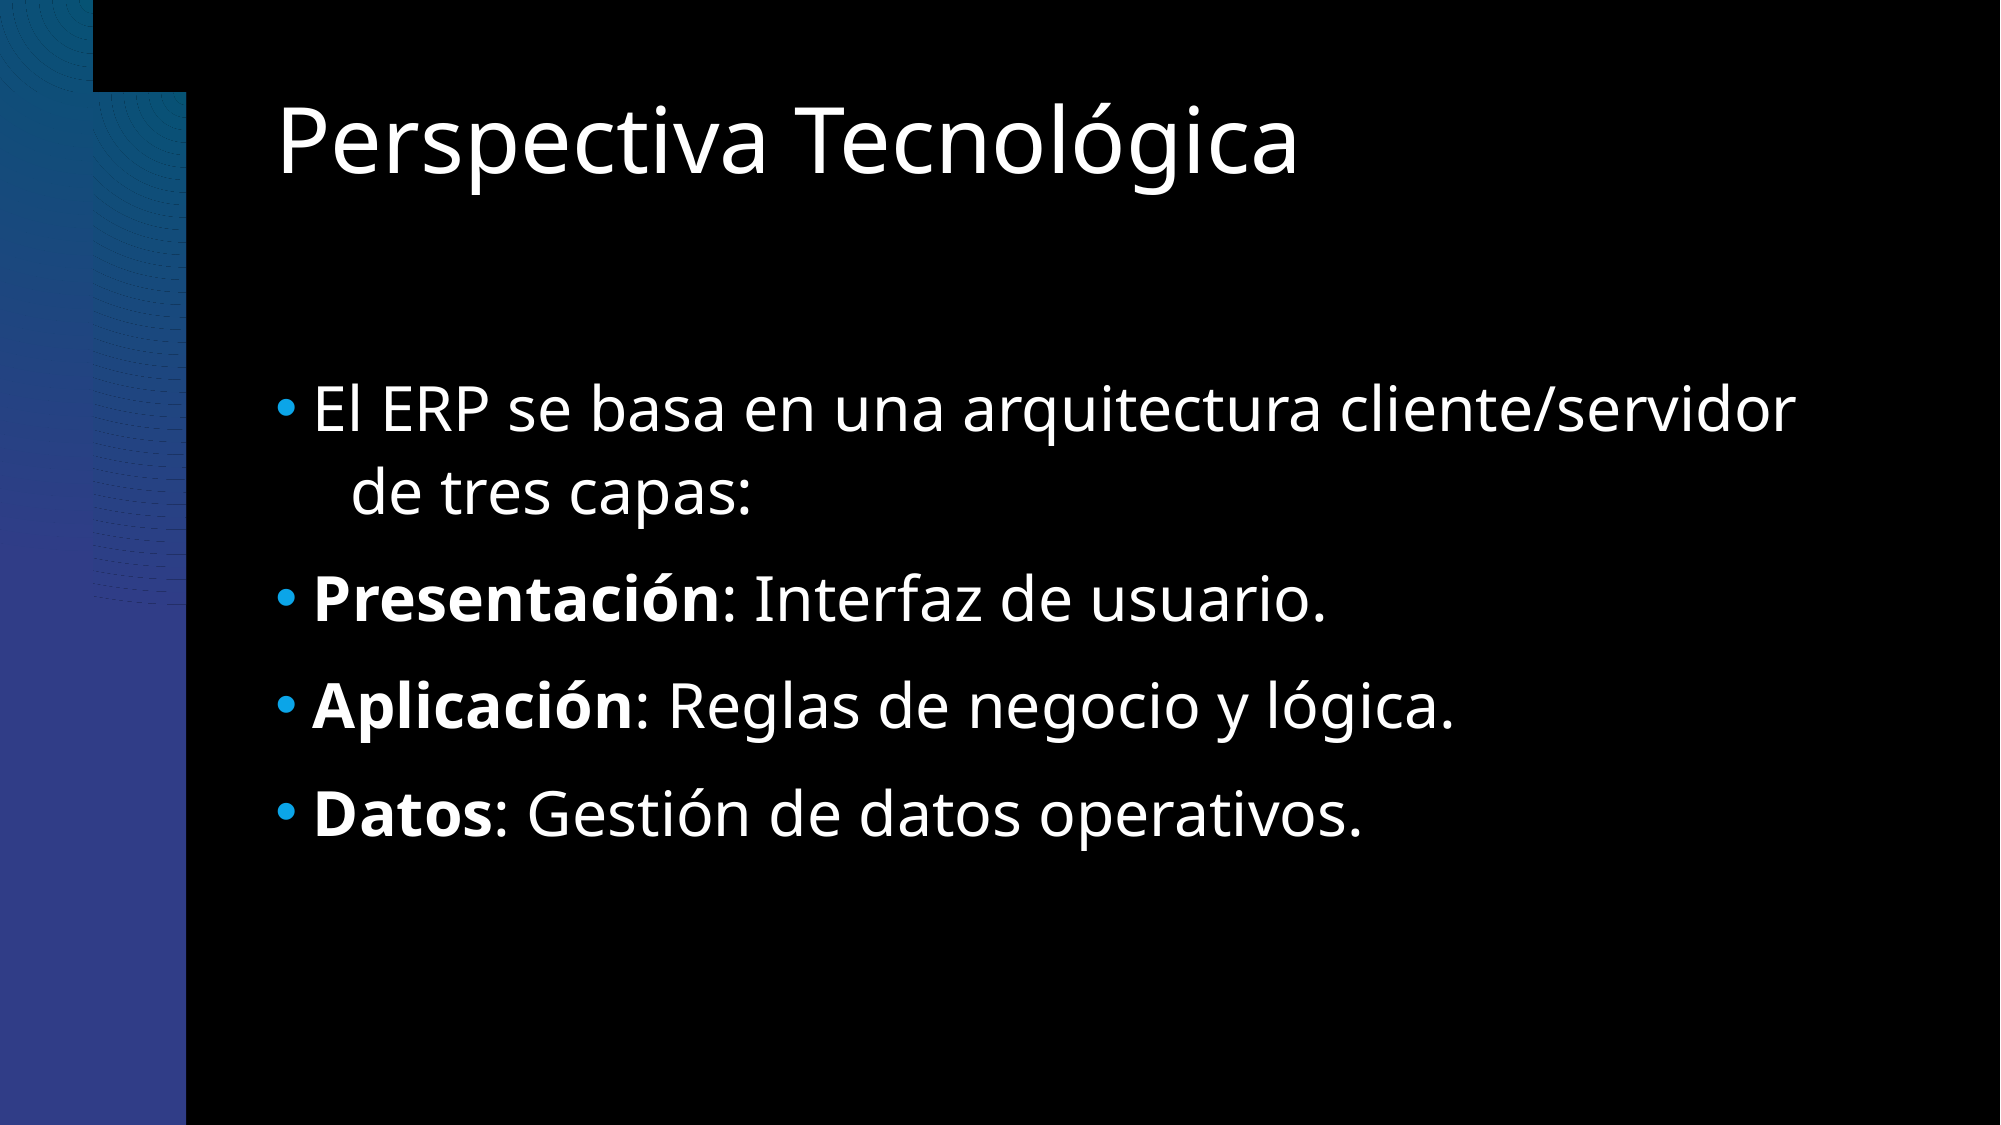

# Perspectiva Tecnológica
El ERP se basa en una arquitectura cliente/servidor de tres capas:
Presentación: Interfaz de usuario.
Aplicación: Reglas de negocio y lógica.
Datos: Gestión de datos operativos.